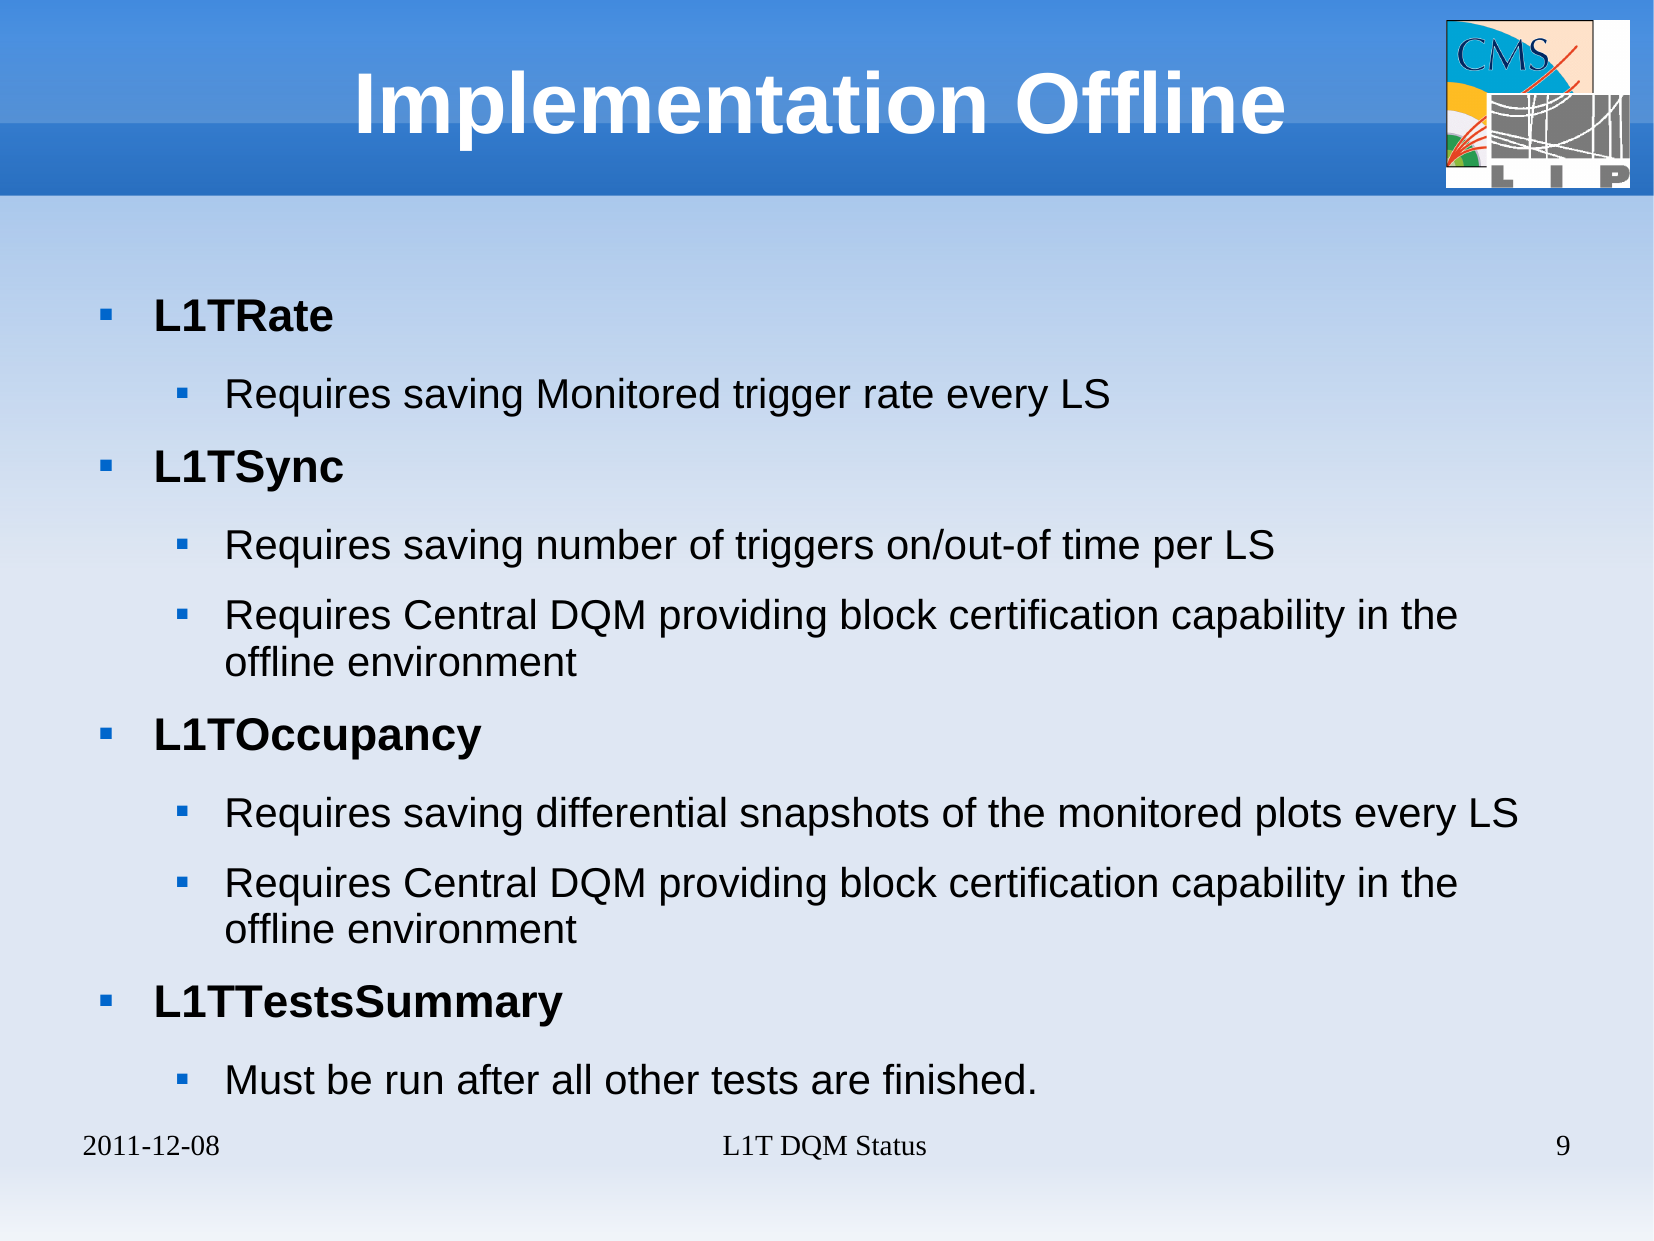

# Implementation Offline
L1TRate
Requires saving Monitored trigger rate every LS
L1TSync
Requires saving number of triggers on/out-of time per LS
Requires Central DQM providing block certification capability in the offline environment
L1TOccupancy
Requires saving differential snapshots of the monitored plots every LS
Requires Central DQM providing block certification capability in the offline environment
L1TTestsSummary
Must be run after all other tests are finished.
2011-12-08
L1T DQM Status
9